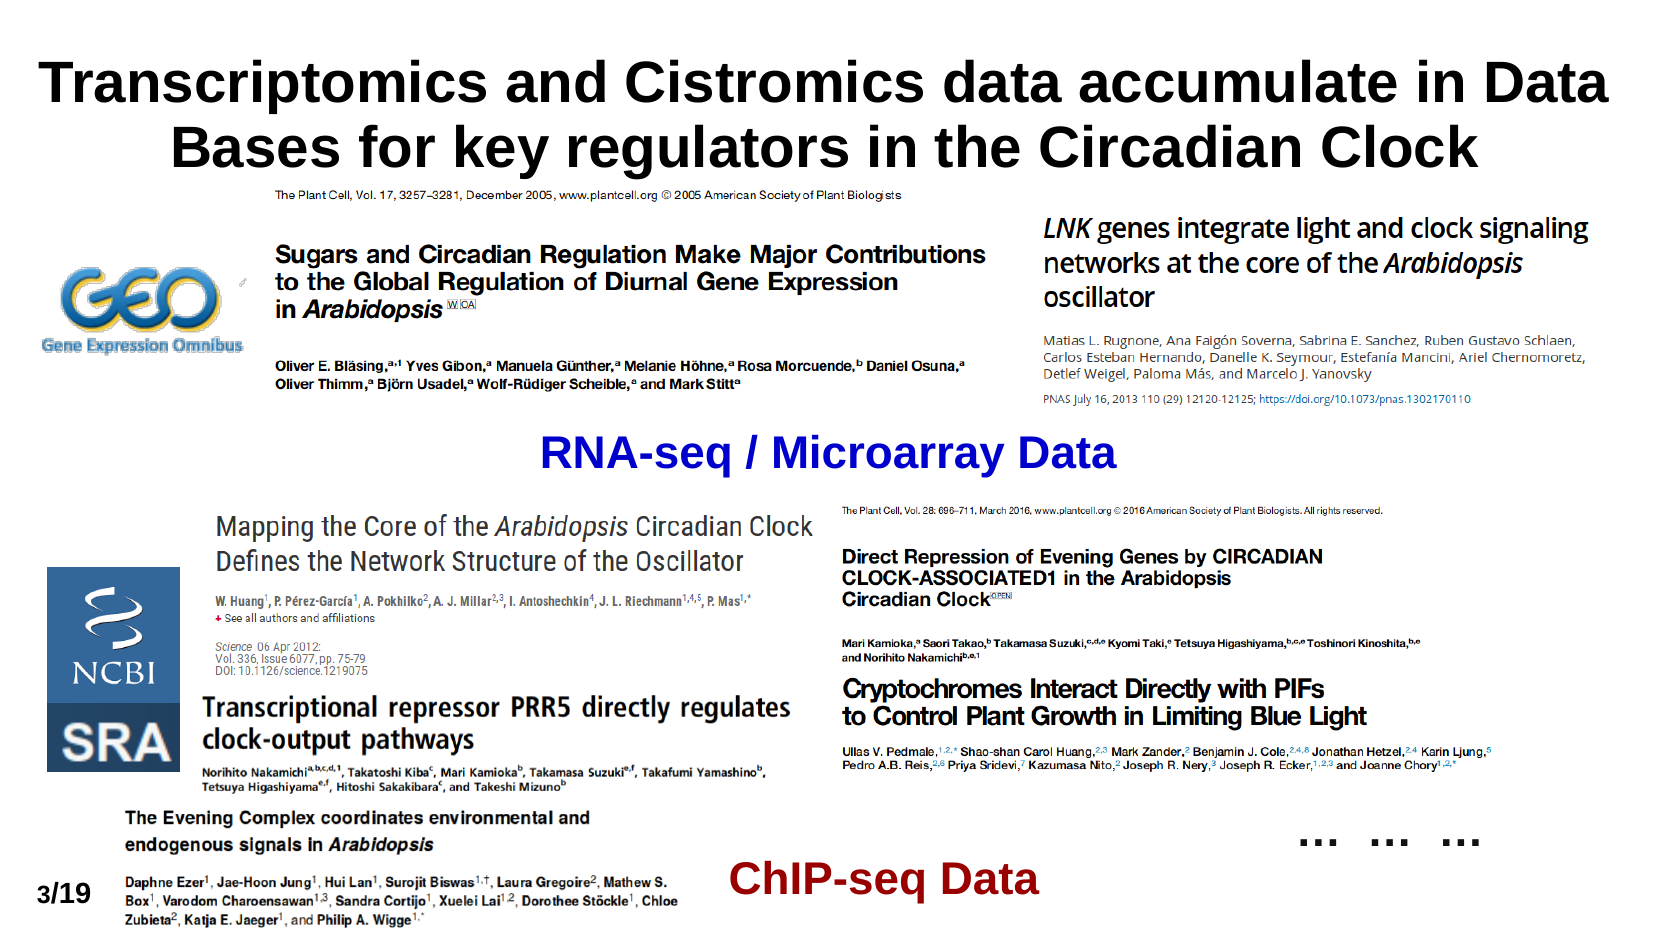

# Transcriptomics and Cistromics data accumulate in Data Bases for key regulators in the Circadian Clock
RNA-seq / Microarray Data
… … …
ChIP-seq Data
 3/19